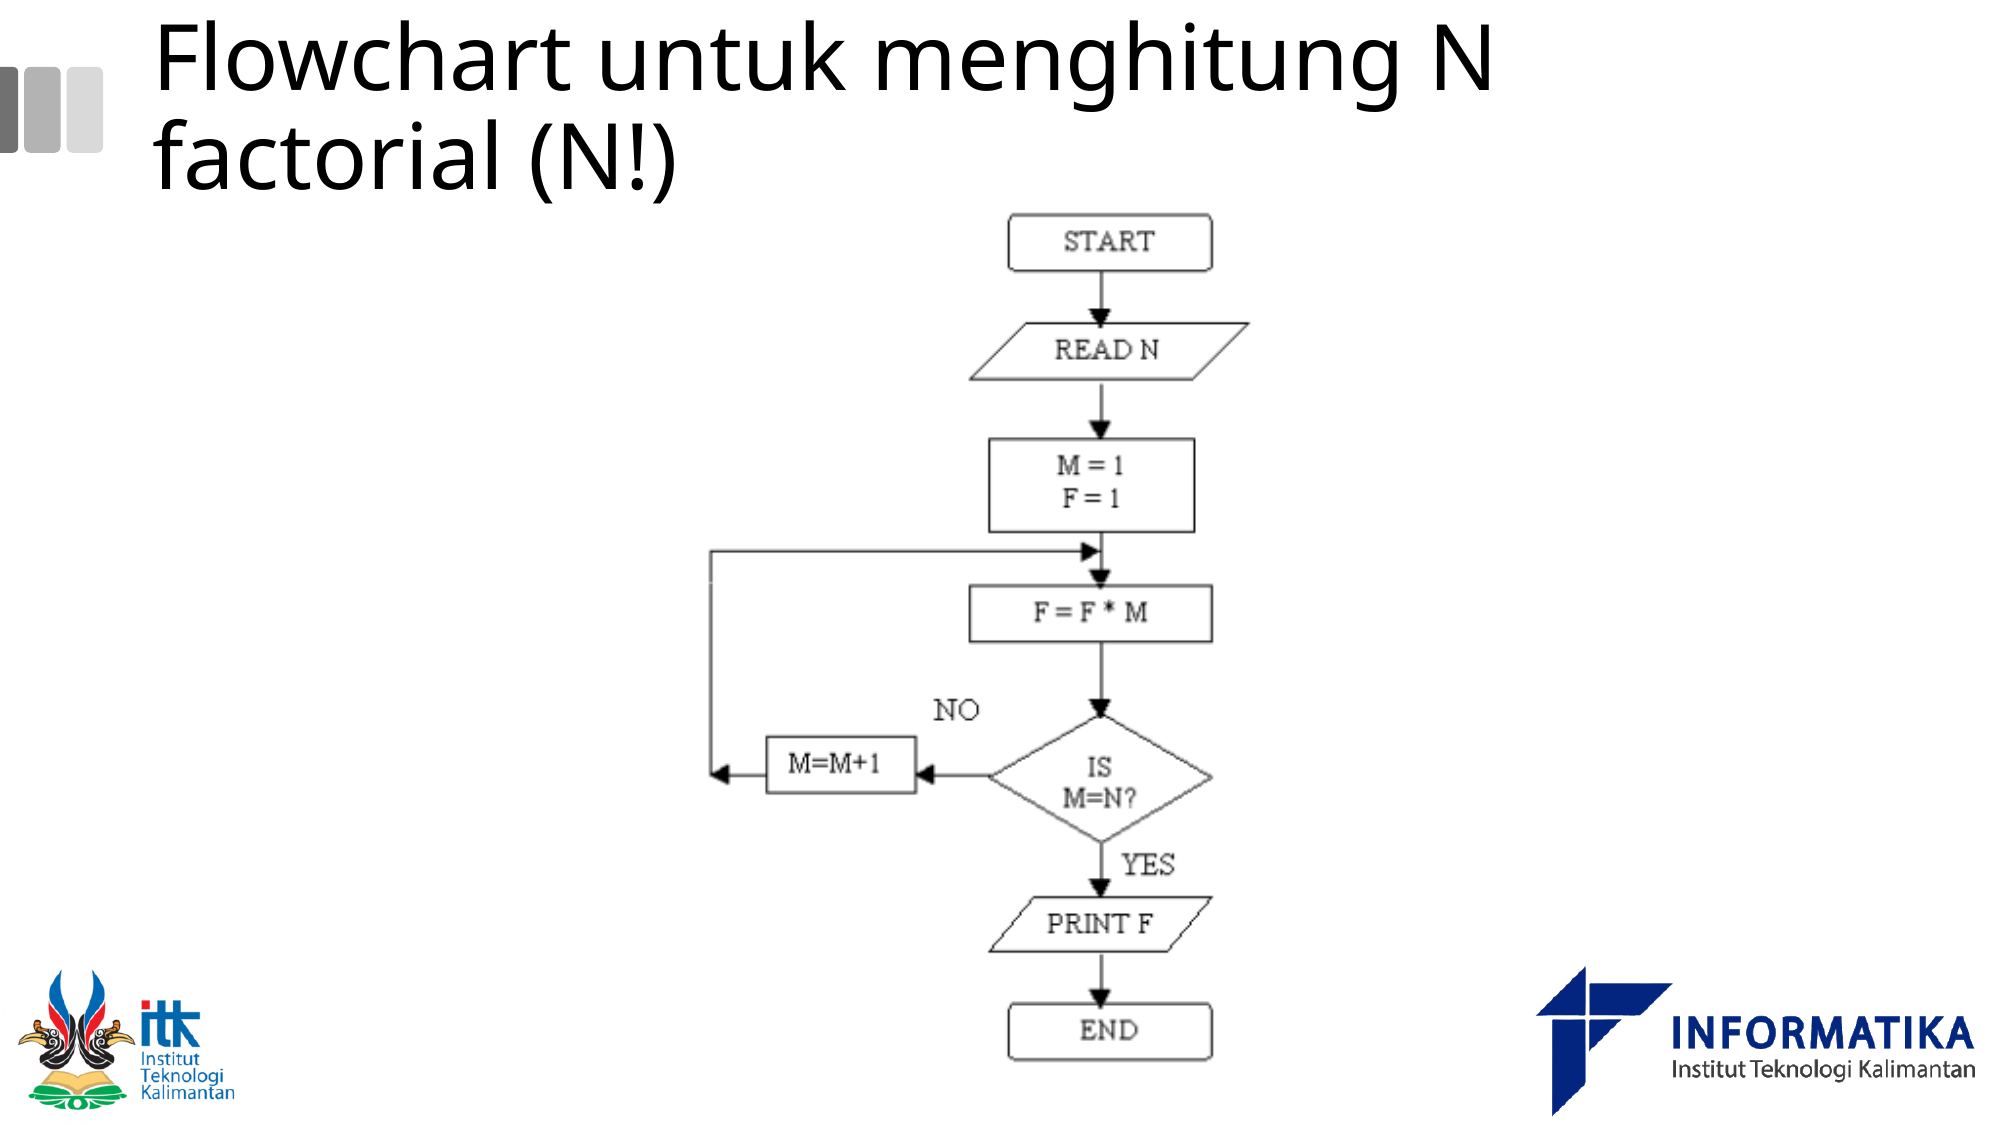

# Flowchart untuk menghitung N factorial (N!)